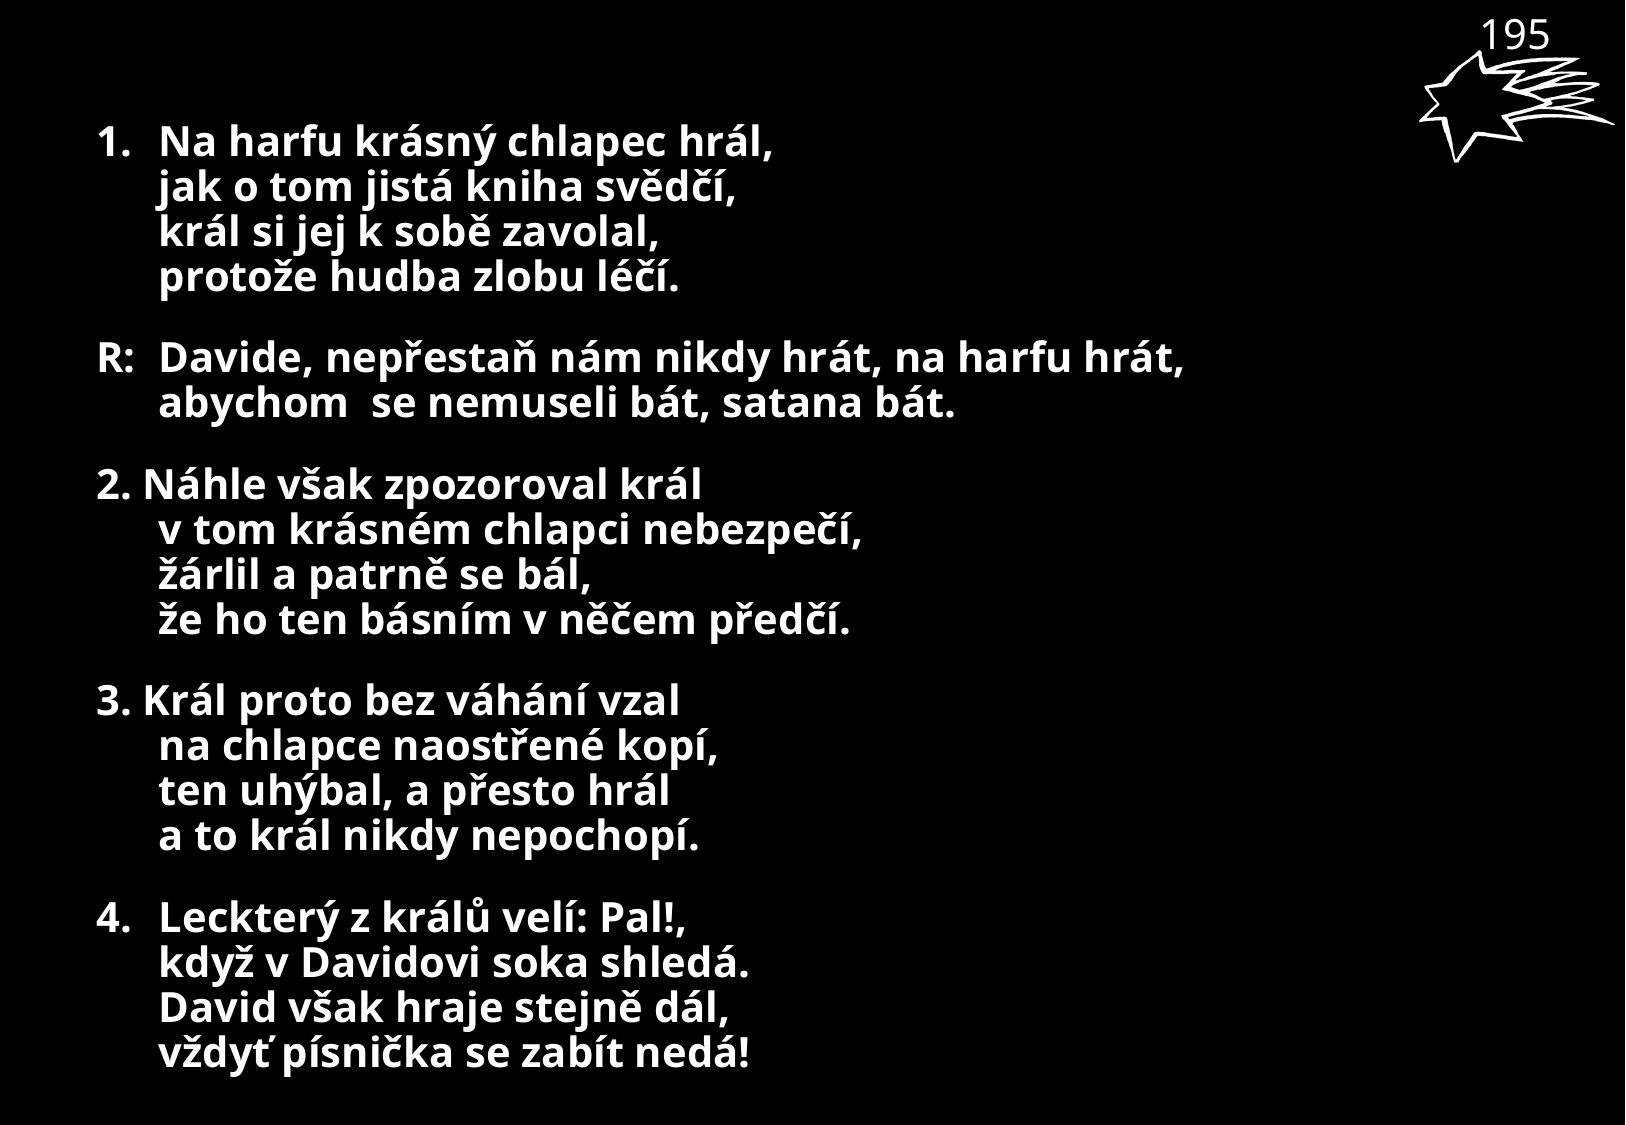

195
# 1. 	Na harfu krásný chlapec hrál, jak o tom jistá kniha svědčí, král si jej k sobě zavolal, protože hudba zlobu léčí.
R:	Davide, nepřestaň nám nikdy hrát, na harfu hrát,
abychom se nemuseli bát, satana bát.
2. Náhle však zpozoroval král
v tom krásném chlapci nebezpečí,
žárlil a patrně se bál,
že ho ten básním v něčem předčí.
3. Král proto bez váhání vzal
na chlapce naostřené kopí,
ten uhýbal, a přesto hrál
a to král nikdy nepochopí.
4.	Leckterý z králů velí: Pal!,
když v Davidovi soka shledá.
David však hraje stejně dál,
vždyť písnička se zabít nedá!